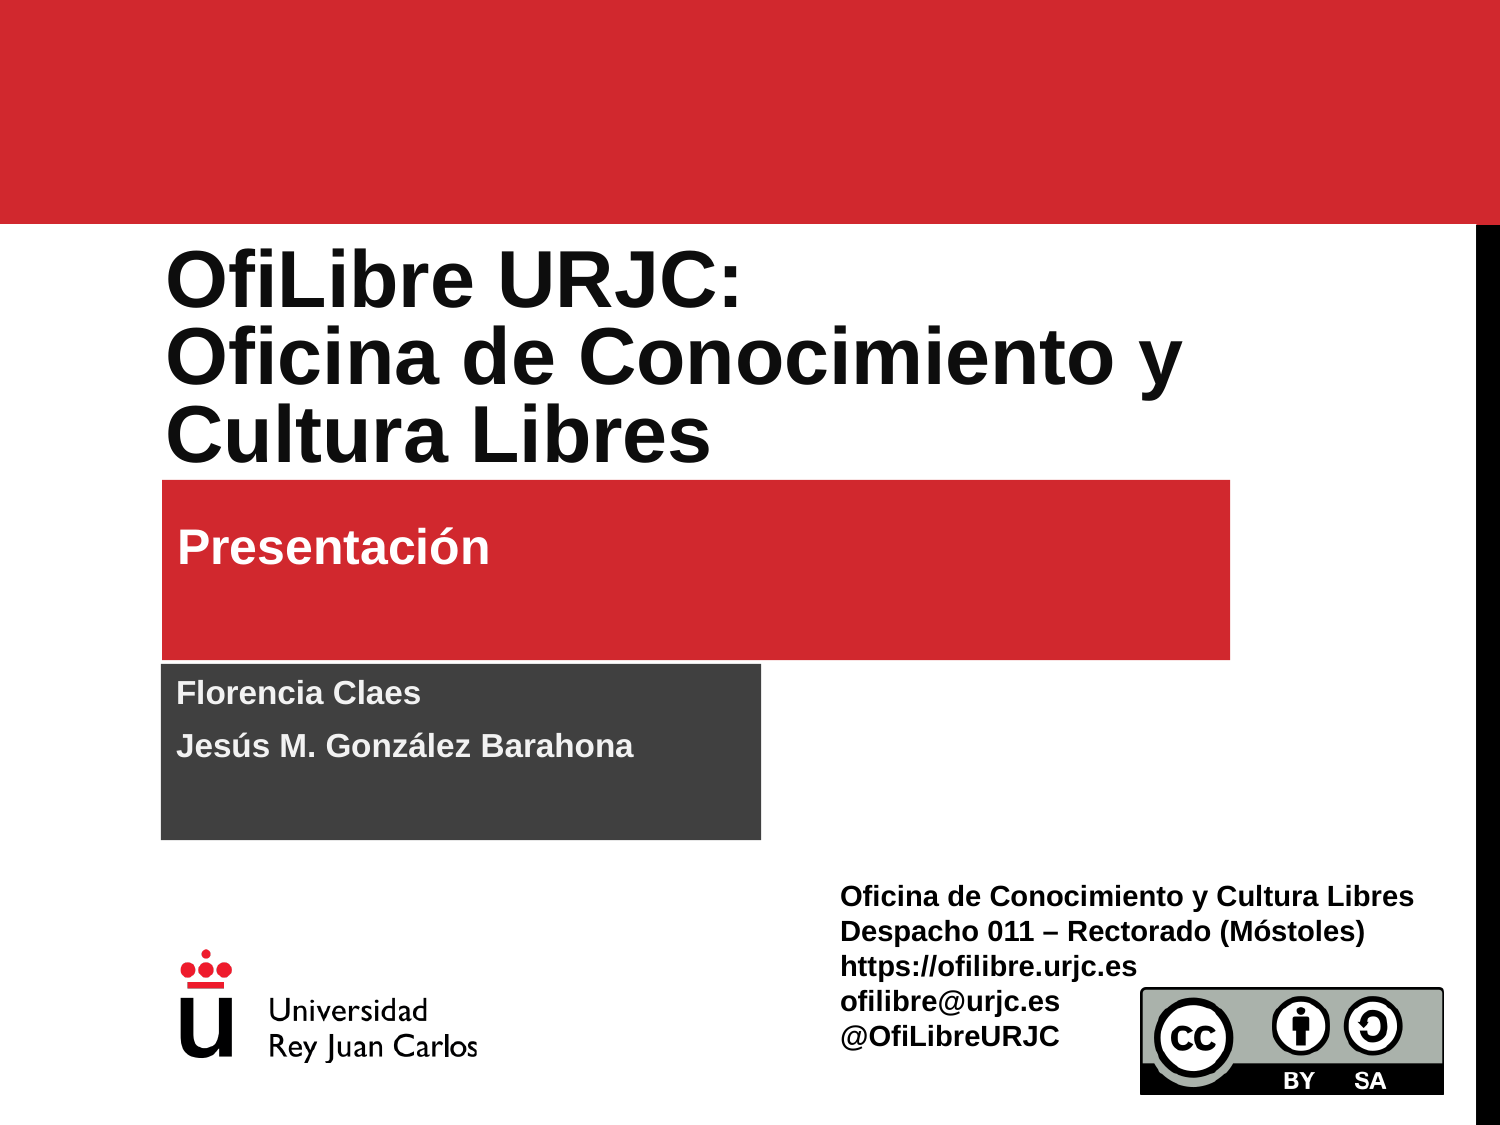

OfiLibre URJC:
Oficina de Conocimiento y Cultura Libres
Presentación
Florencia Claes
Jesús M. González Barahona
Oficina de Conocimiento y Cultura Libres
Despacho 011 – Rectorado (Móstoles)
https://ofilibre.urjc.es
ofilibre@urjc.es
@OfiLibreURJC